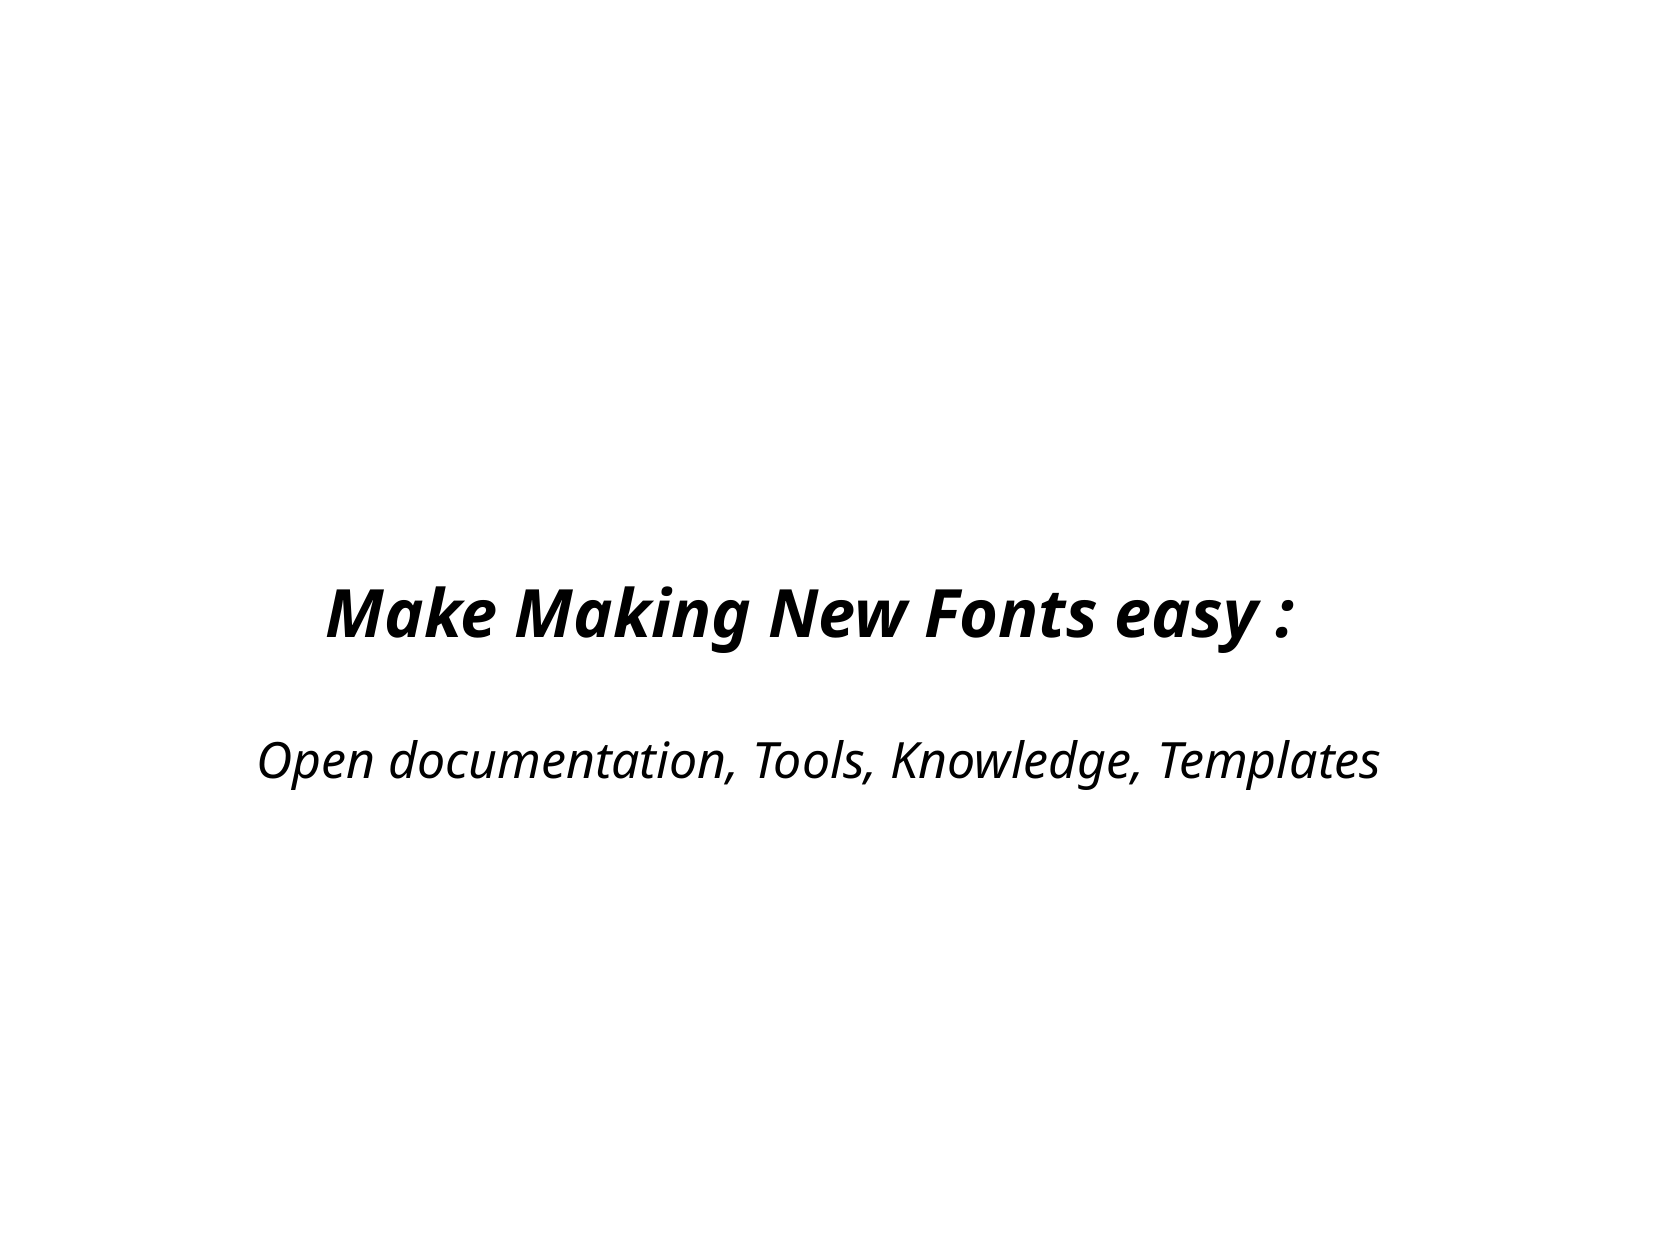

#
Make Making New Fonts easy :
Open documentation, Tools, Knowledge, Templates